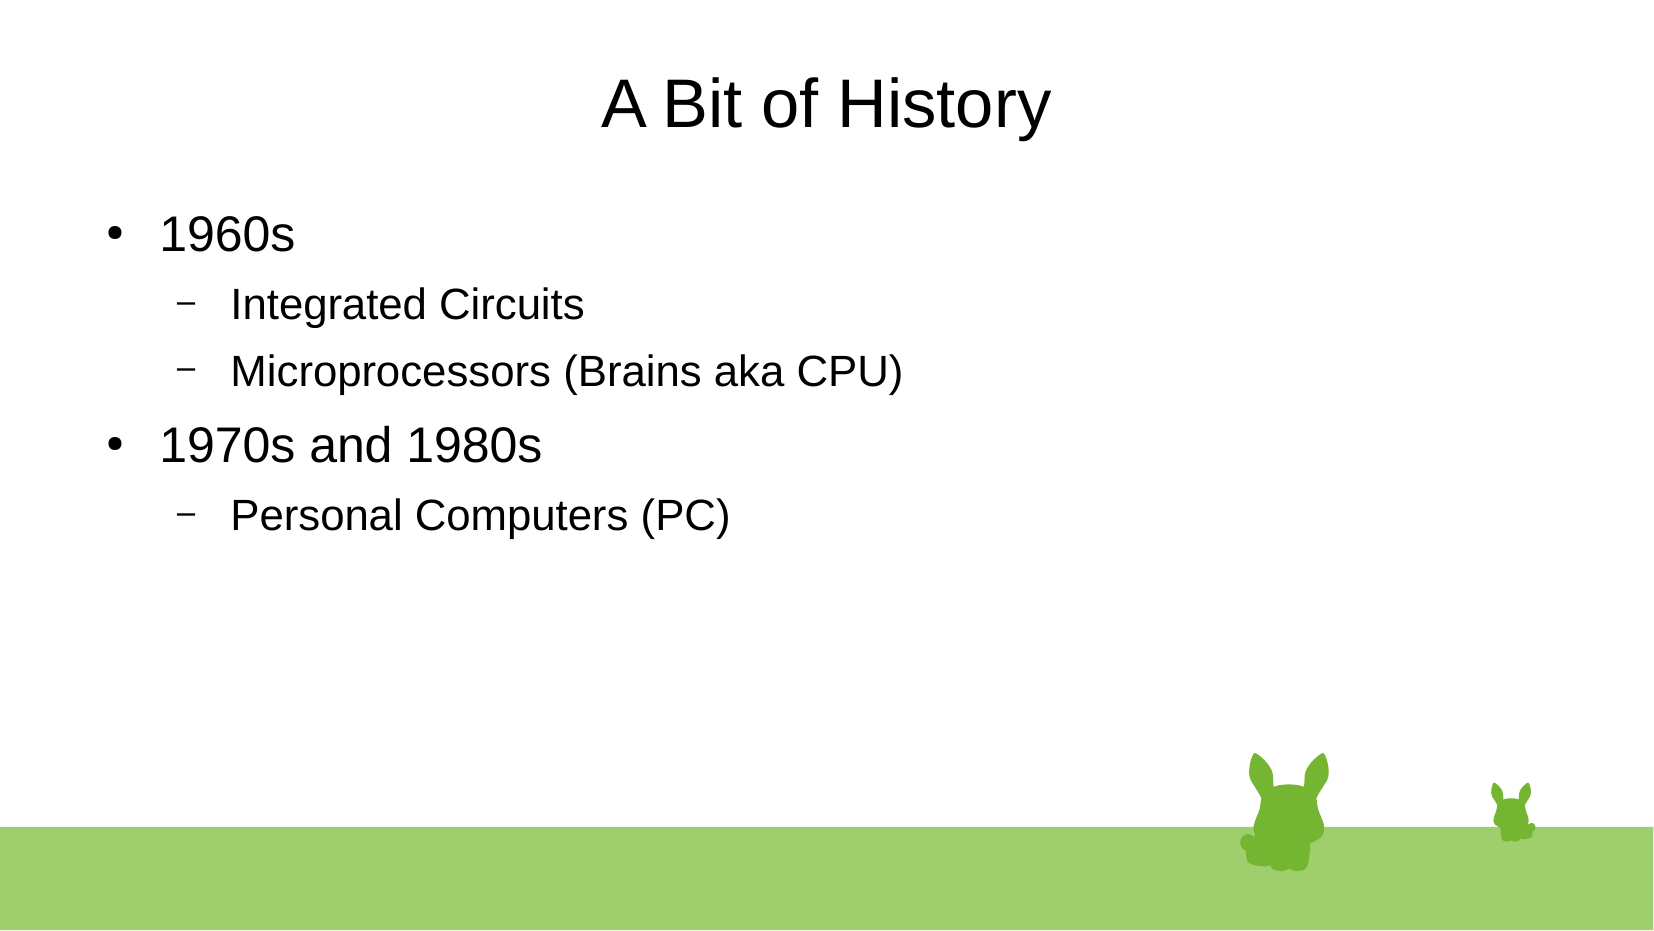

# A Bit of History
1960s
Integrated Circuits
Microprocessors (Brains aka CPU)
1970s and 1980s
Personal Computers (PC)